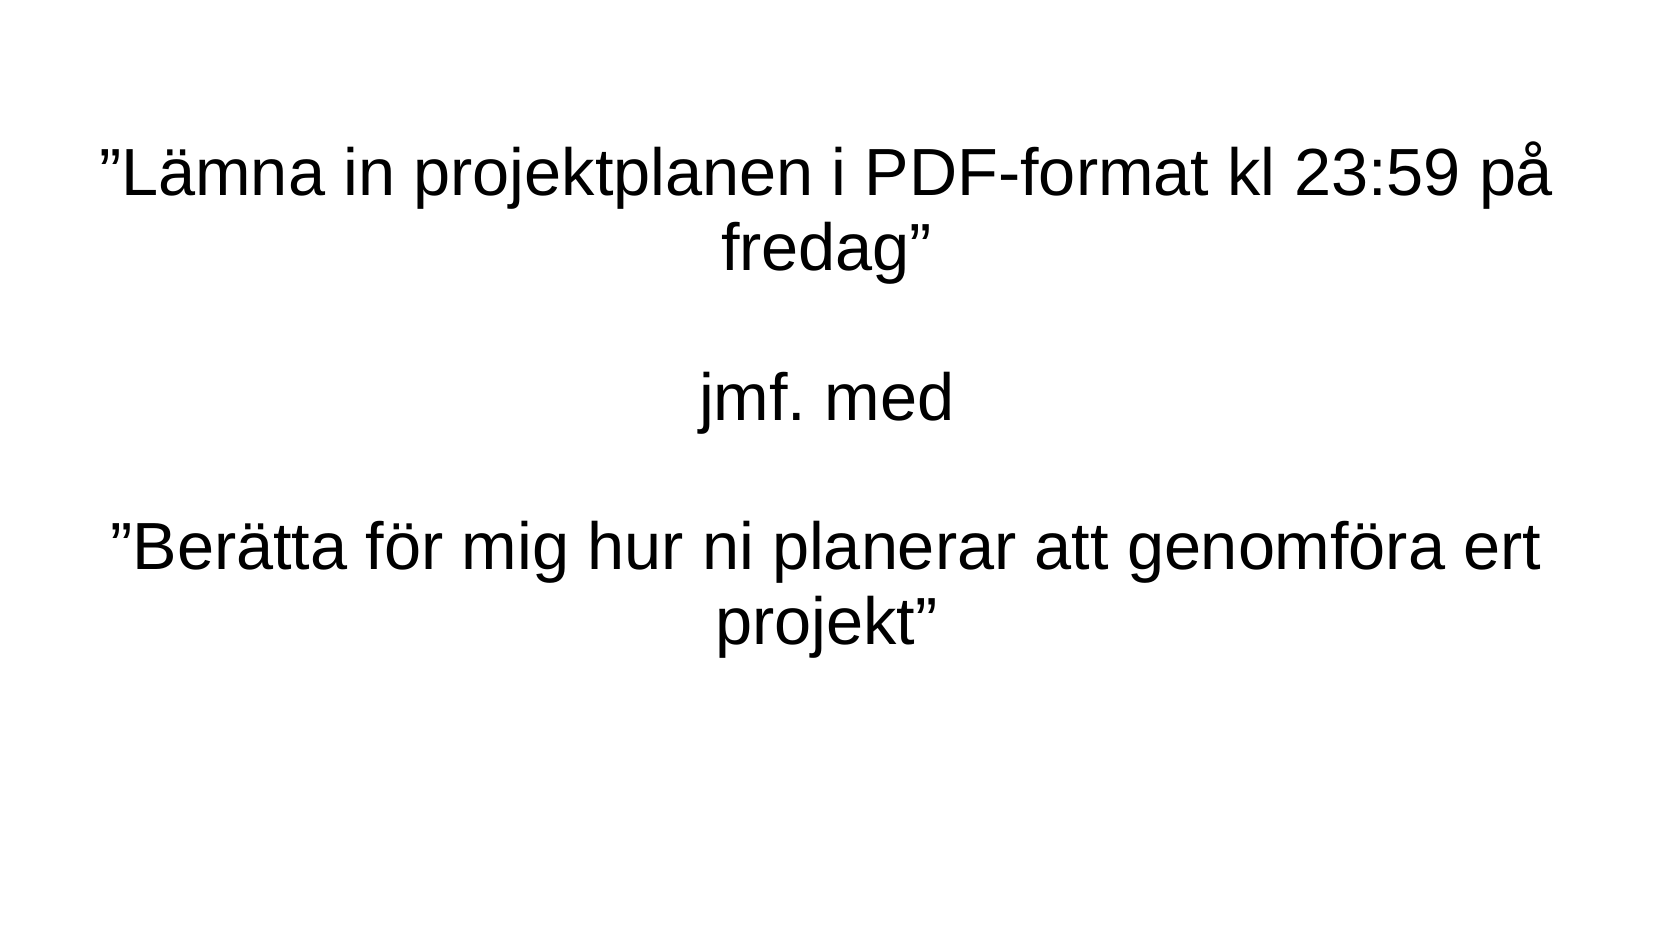

# ”Lämna in projektplanen i PDF-format kl 23:59 på fredag”
jmf. med
”Berätta för mig hur ni planerar att genomföra ert projekt”